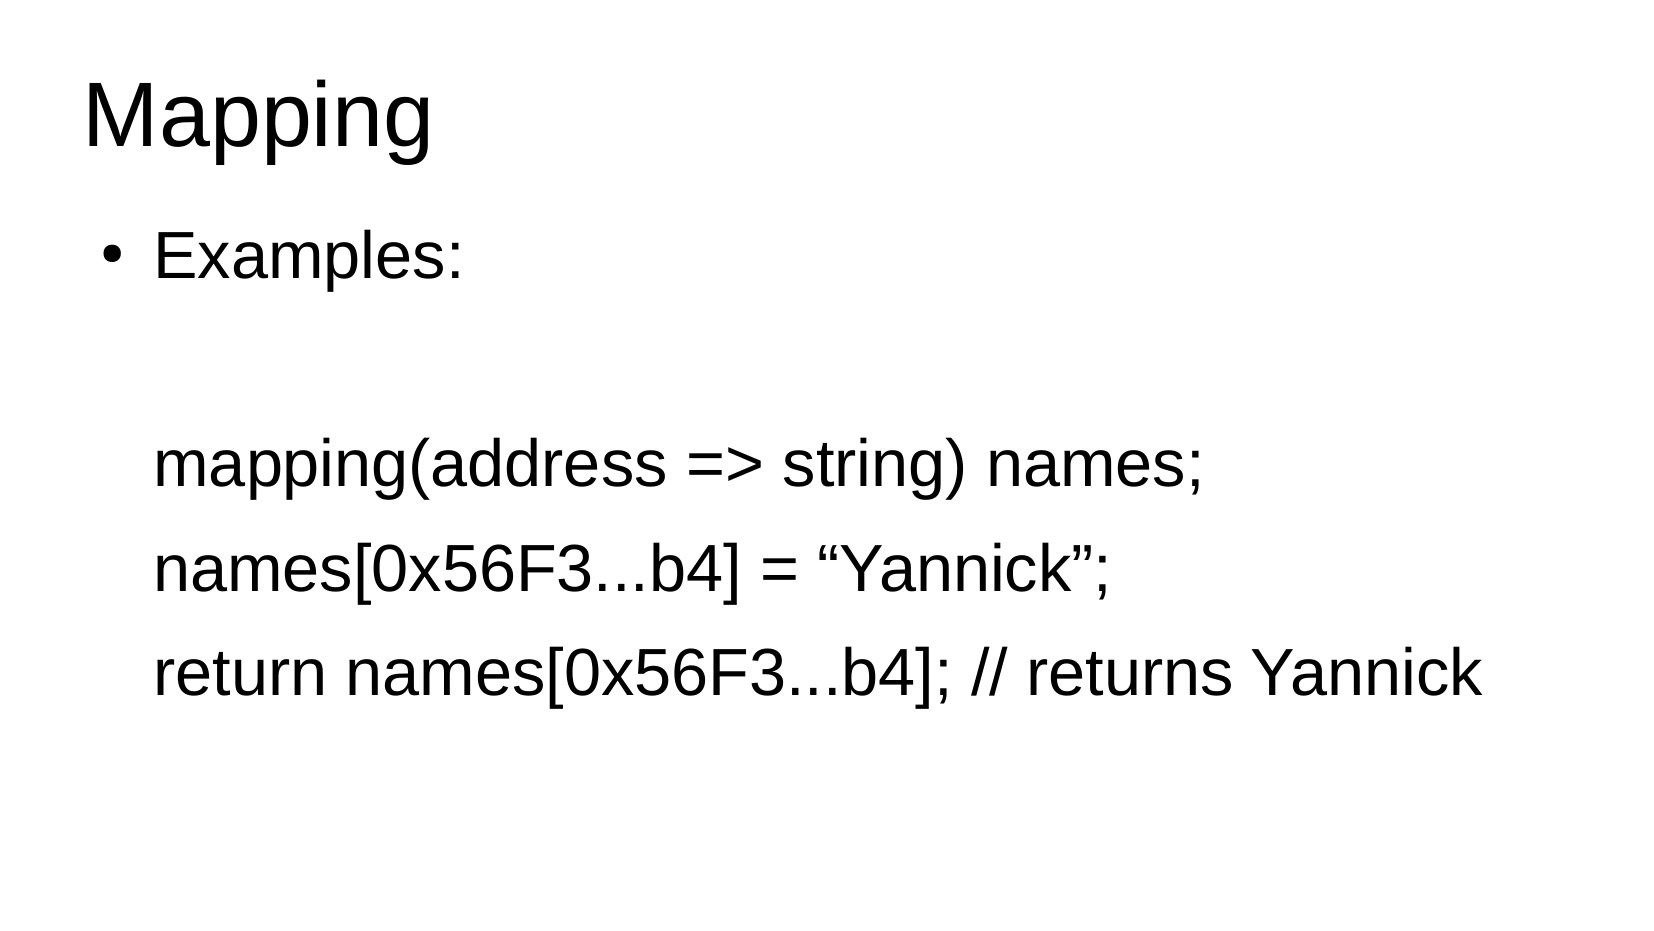

# Mapping
Examples:
mapping(address => string) names;
names[0x56F3...b4] = “Yannick”;
return names[0x56F3...b4]; // returns Yannick